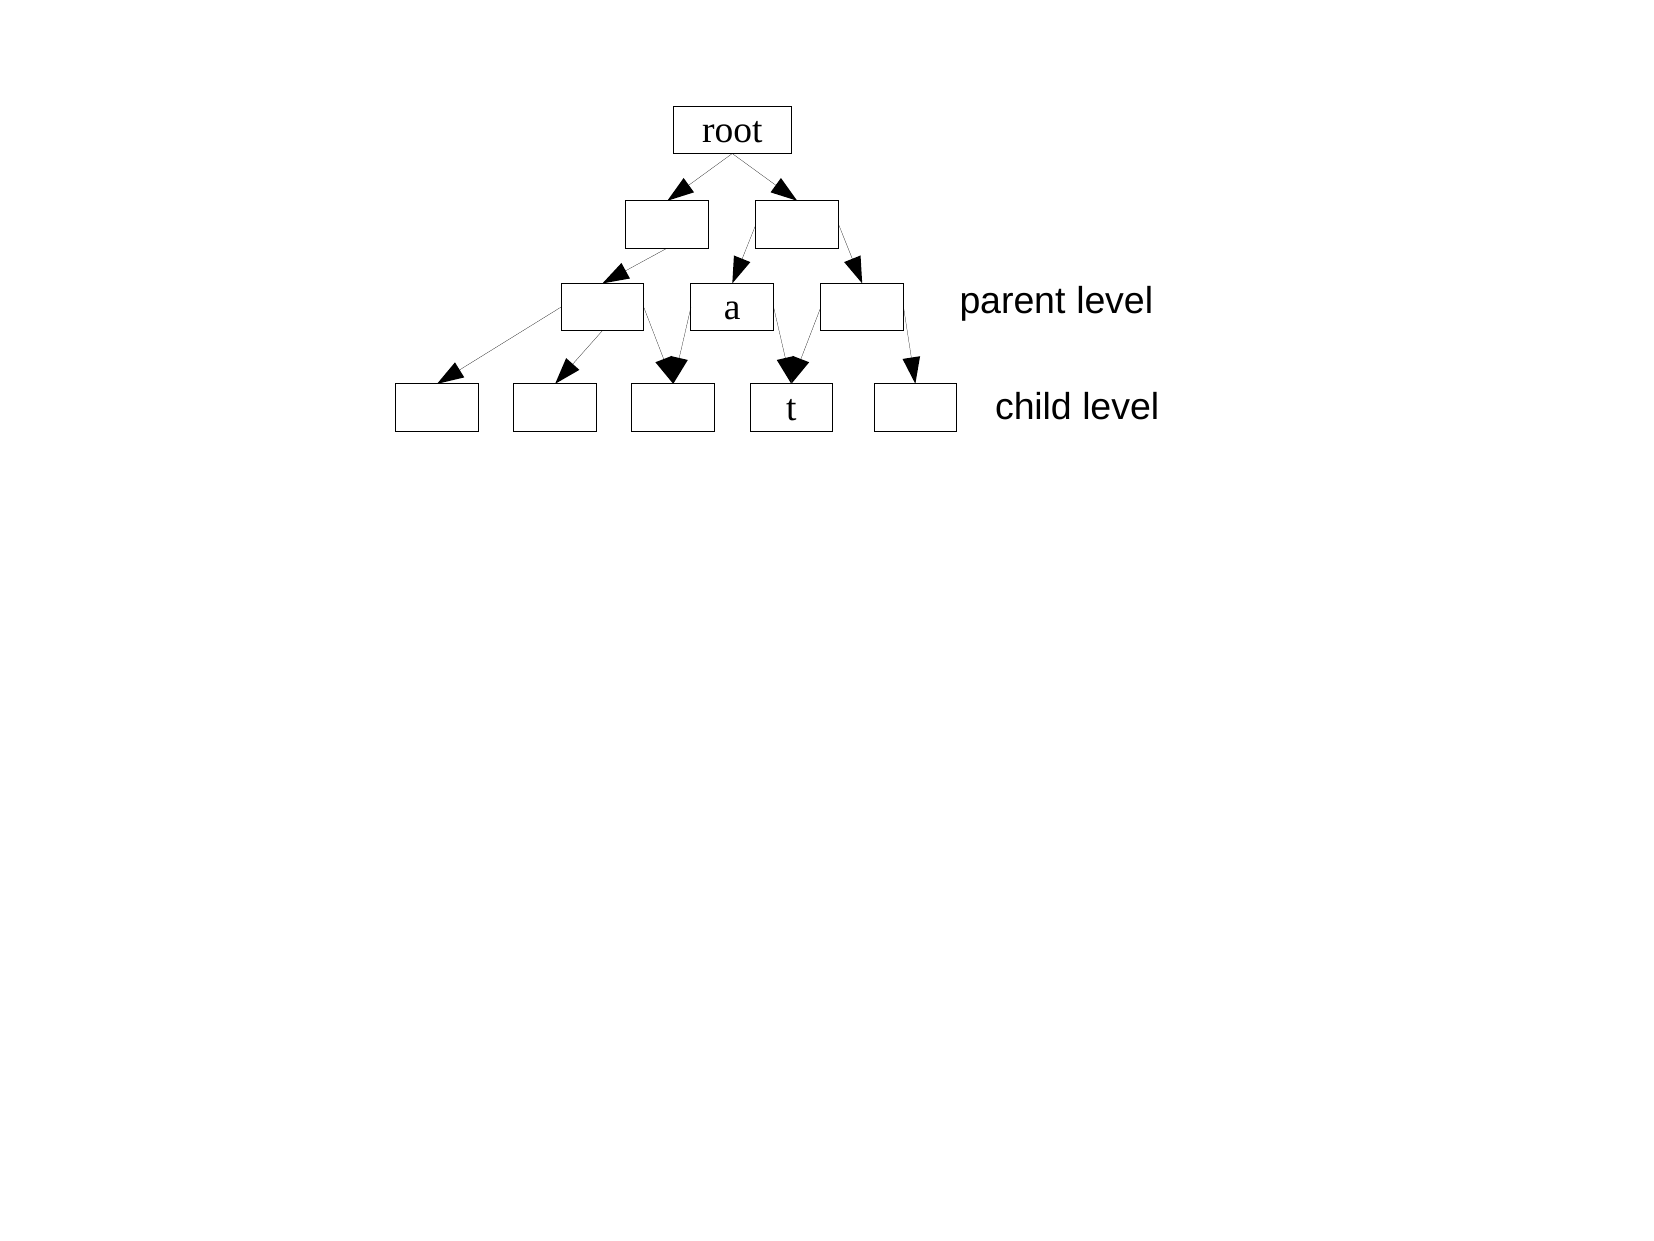

root
parent level
a
child level
t